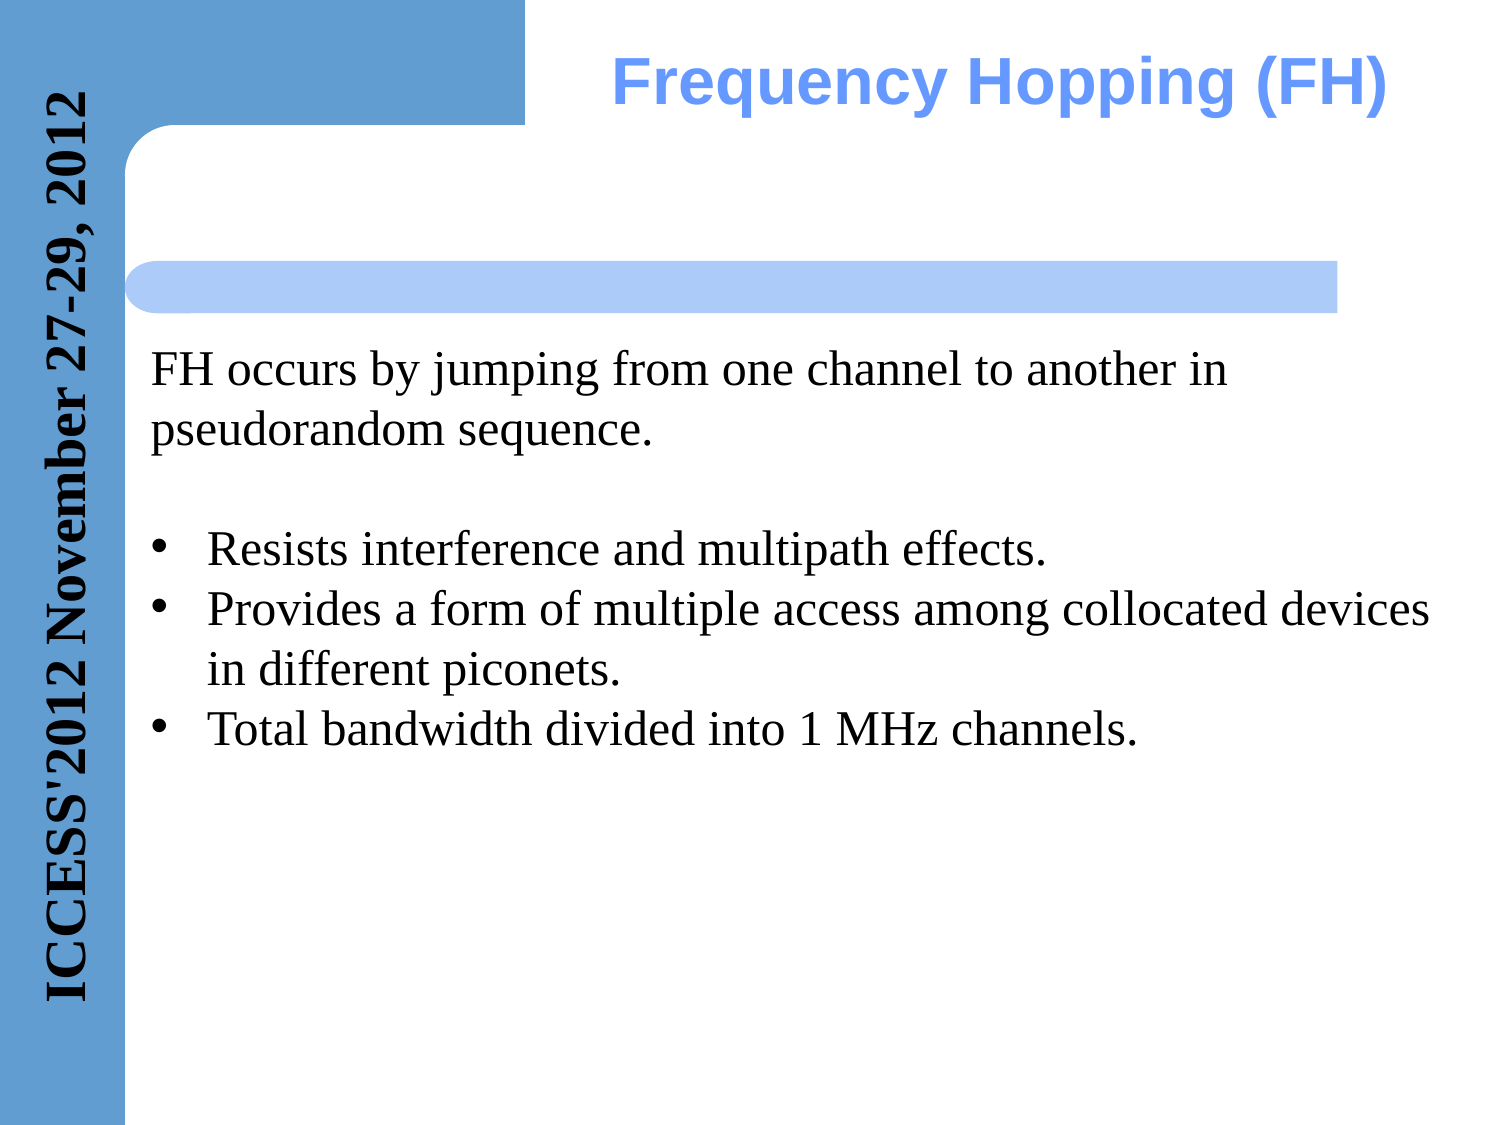

# Frequency Hopping (FH)
FH occurs by jumping from one channel to another in pseudorandom sequence.
Resists interference and multipath effects.
Provides a form of multiple access among collocated devices in different piconets.
Total bandwidth divided into 1 MHz channels.